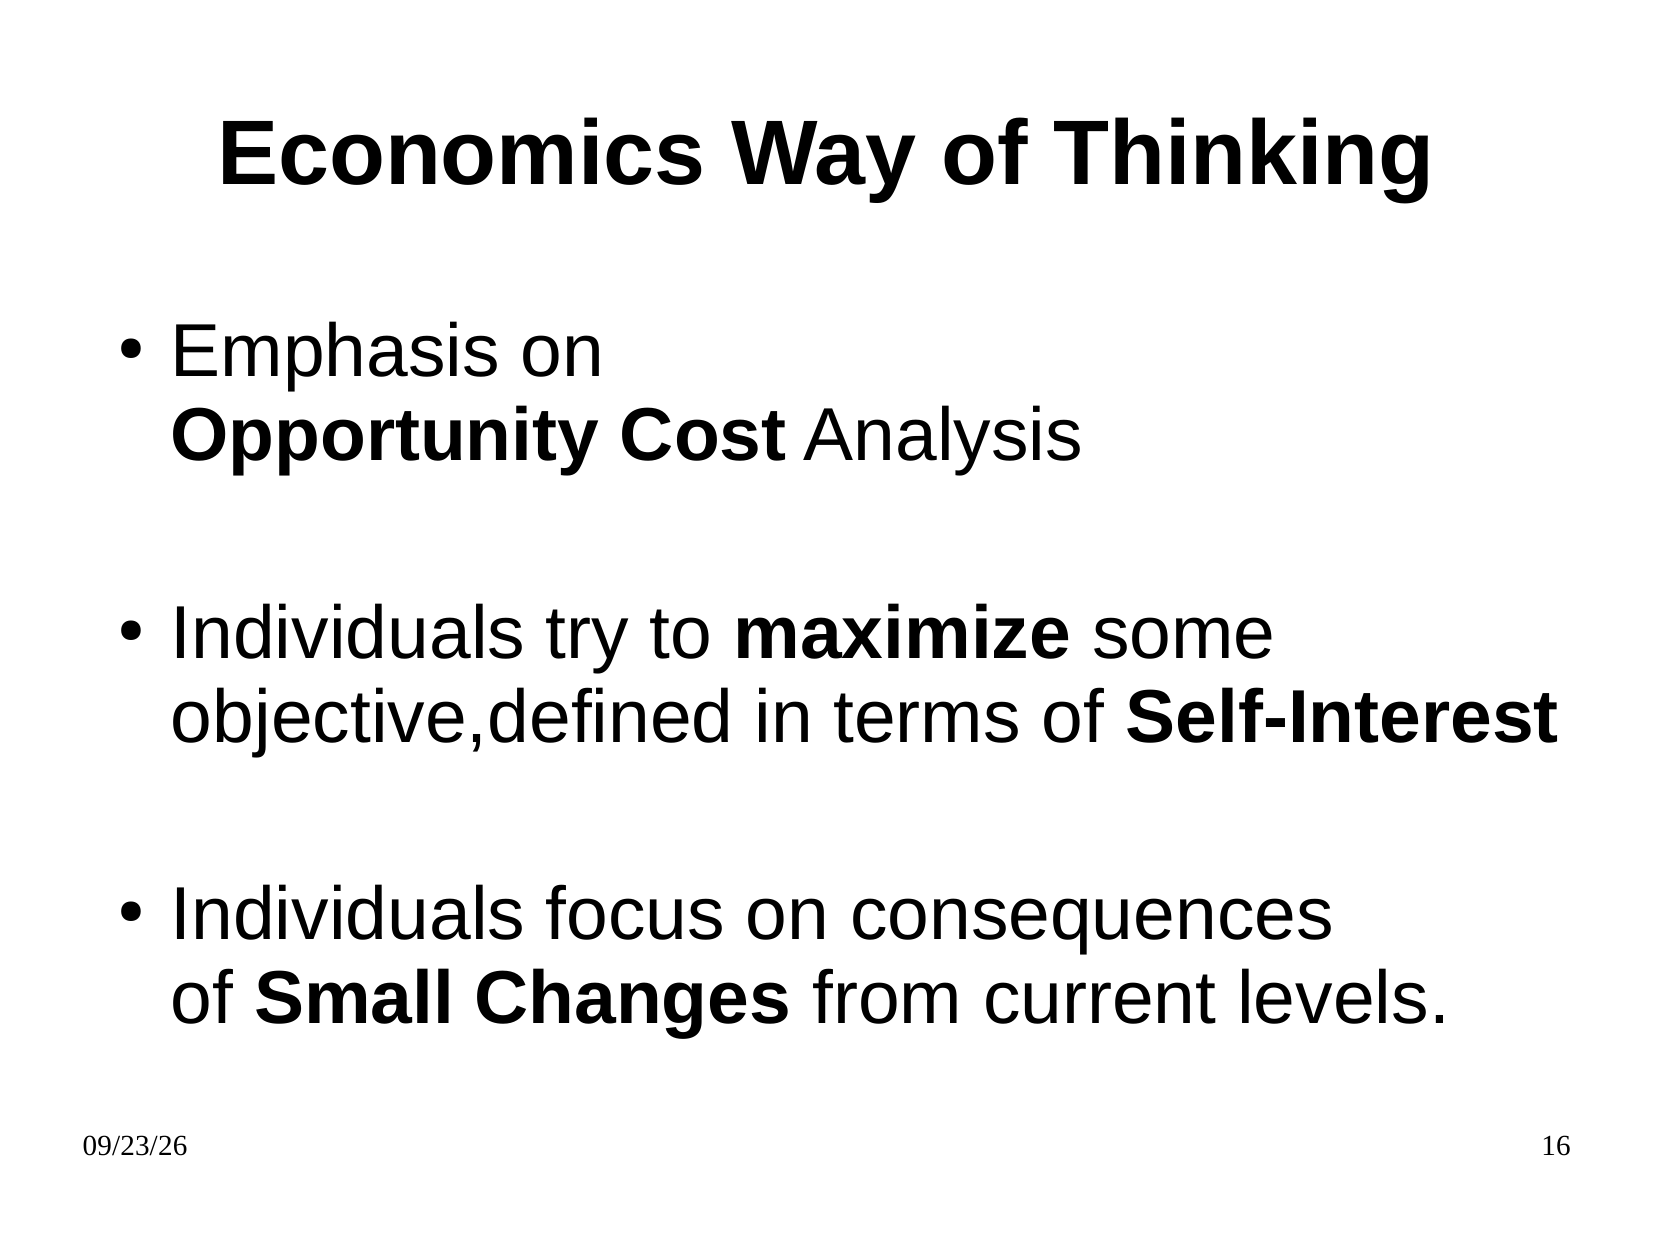

# Economics Way of Thinking
Emphasis on
Opportunity Cost Analysis
Individuals try to maximize some objective,defined in terms of Self-Interest
Individuals focus on consequences
of Small Changes from current levels.
16